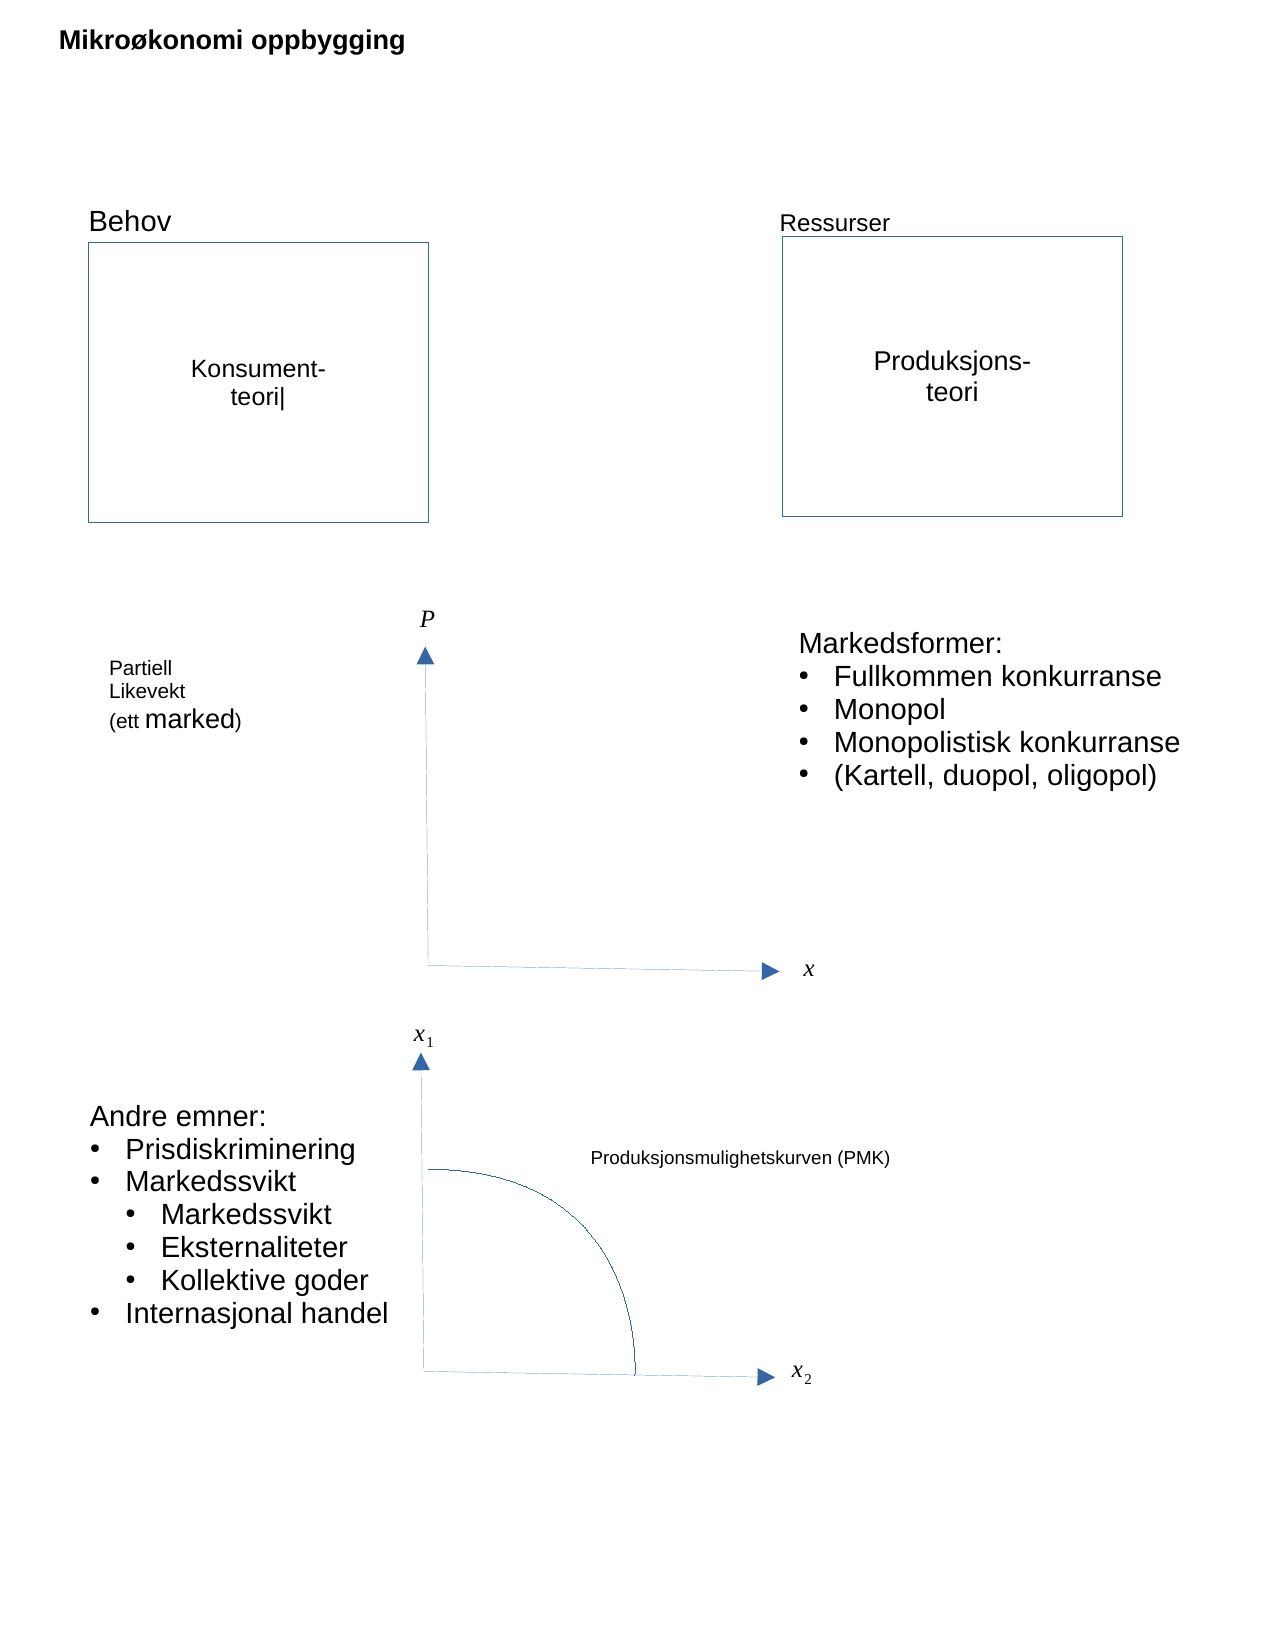

Mikroøkonomi oppbygging
Ressurser
Behov
Produksjons-
teori
Konsument-
teori|
Markedsformer:
Fullkommen konkurranse
Monopol
Monopolistisk konkurranse
(Kartell, duopol, oligopol)
Partiell
Likevekt
(ett marked)
Andre emner:
Prisdiskriminering
Markedssvikt
Markedssvikt
Eksternaliteter
Kollektive goder
Internasjonal handel
Produksjonsmulighetskurven (PMK)